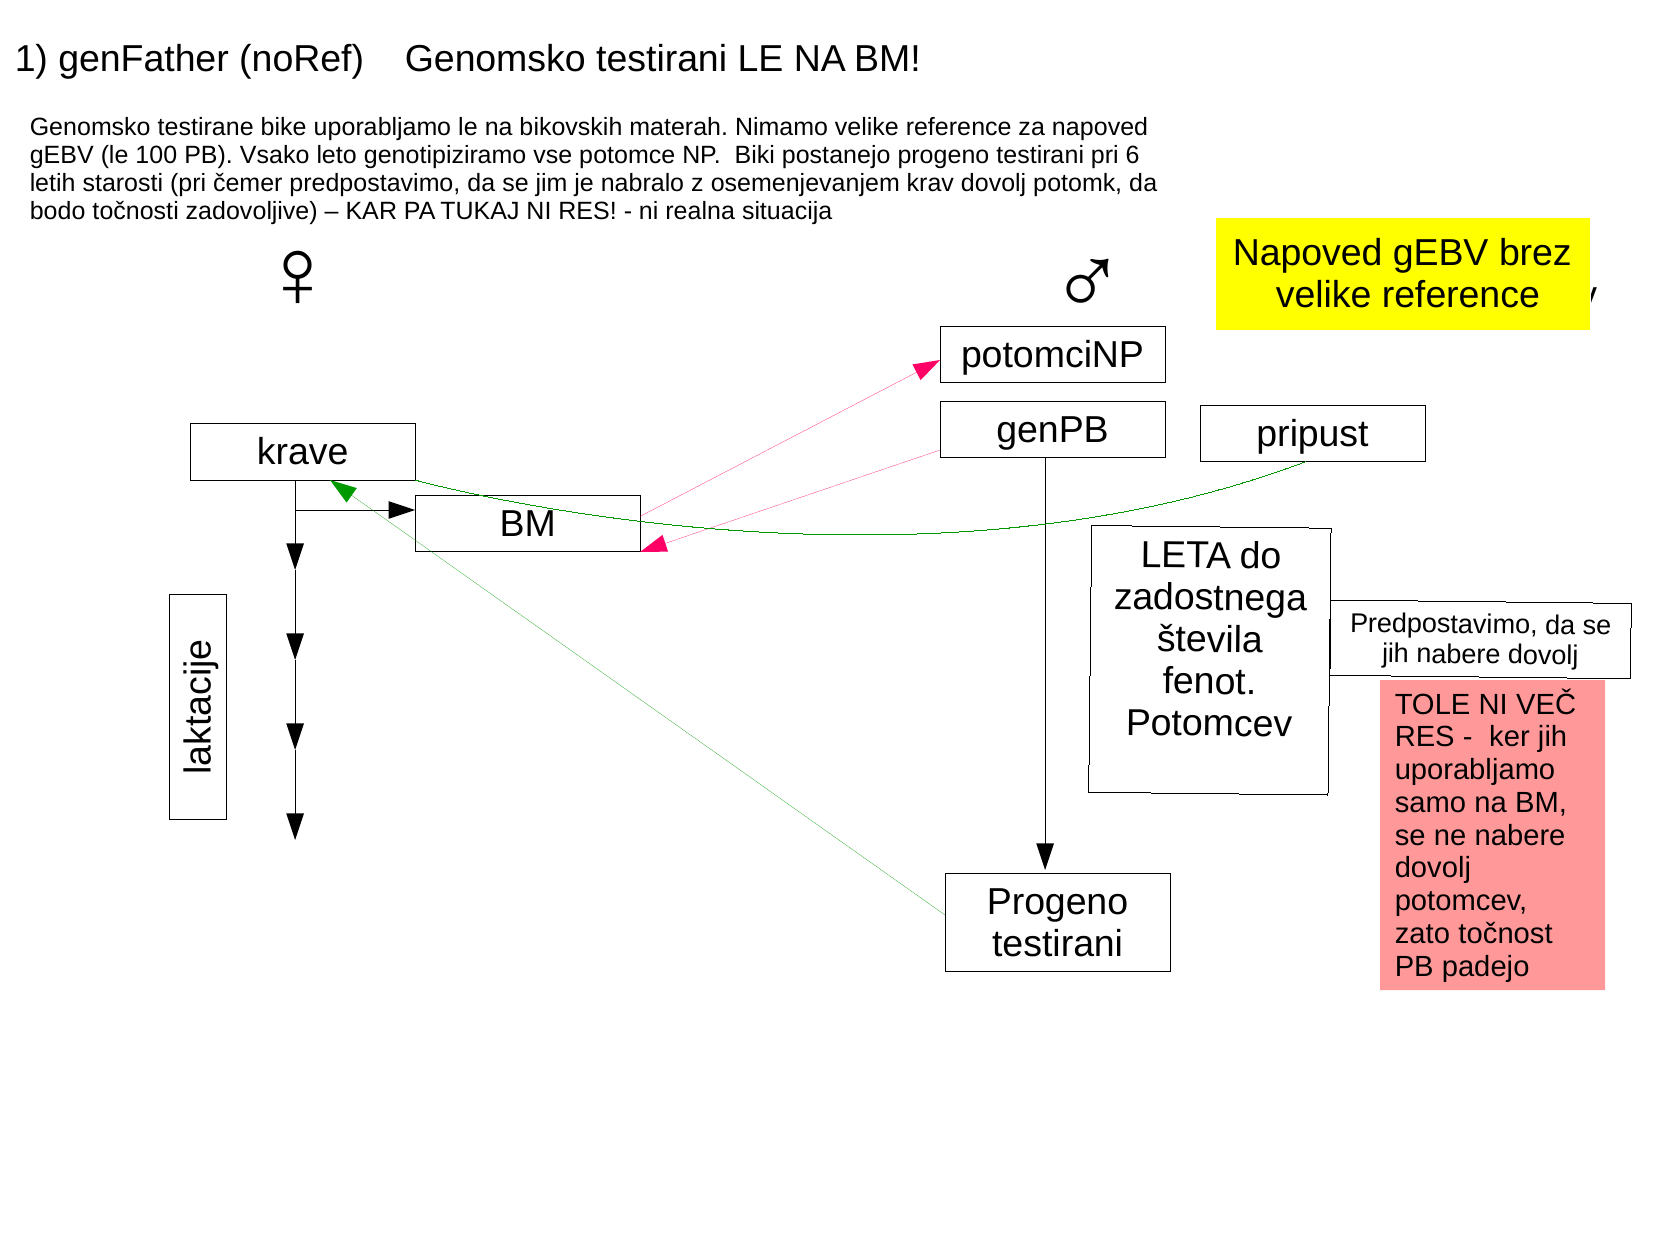

1) genFather (noRef)
Genomsko testirani LE NA BM!
Genomsko testirane bike uporabljamo le na bikovskih materah. Nimamo velike reference za napoved gEBV (le 100 PB). Vsako leto genotipiziramo vse potomce NP. Biki postanejo progeno testirani pri 6 letih starosti (pri čemer predpostavimo, da se jim je nabralo z osemenjevanjem krav dovolj potomk, da bodo točnosti zadovoljive) – KAR PA TUKAJ NI RES! - ni realna situacija
♀
♂
Napoved gEBV z
 Referenco 10,000 krav
Napoved gEBV brez
 velike reference
potomciNP
genPB
pripust
krave
BM
LETA do zadostnega števila fenot. Potomcev
Predpostavimo, da se jih nabere dovolj
laktacije
TOLE NI VEČ RES - ker jih uporabljamo samo na BM, se ne nabere dovolj potomcev, zato točnost PB padejo
Progeno testirani